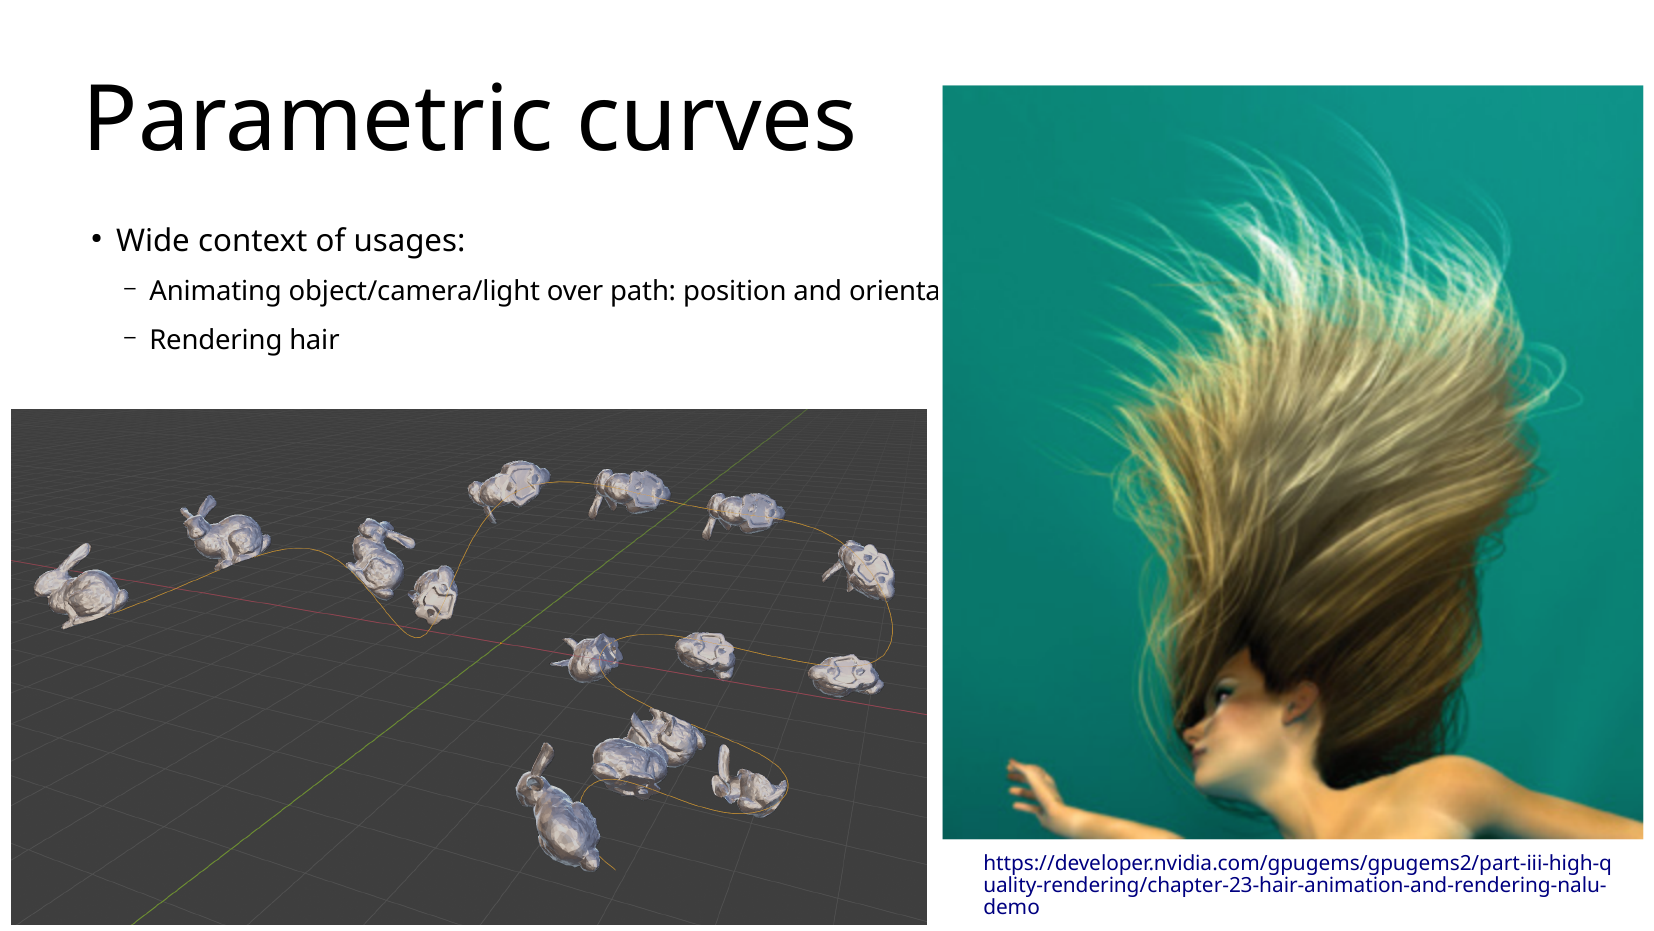

# Parametric curves
Wide context of usages:
Animating object/camera/light over path: position and orientation
Rendering hair
https://developer.nvidia.com/gpugems/gpugems2/part-iii-high-quality-rendering/chapter-23-hair-animation-and-rendering-nalu-demo